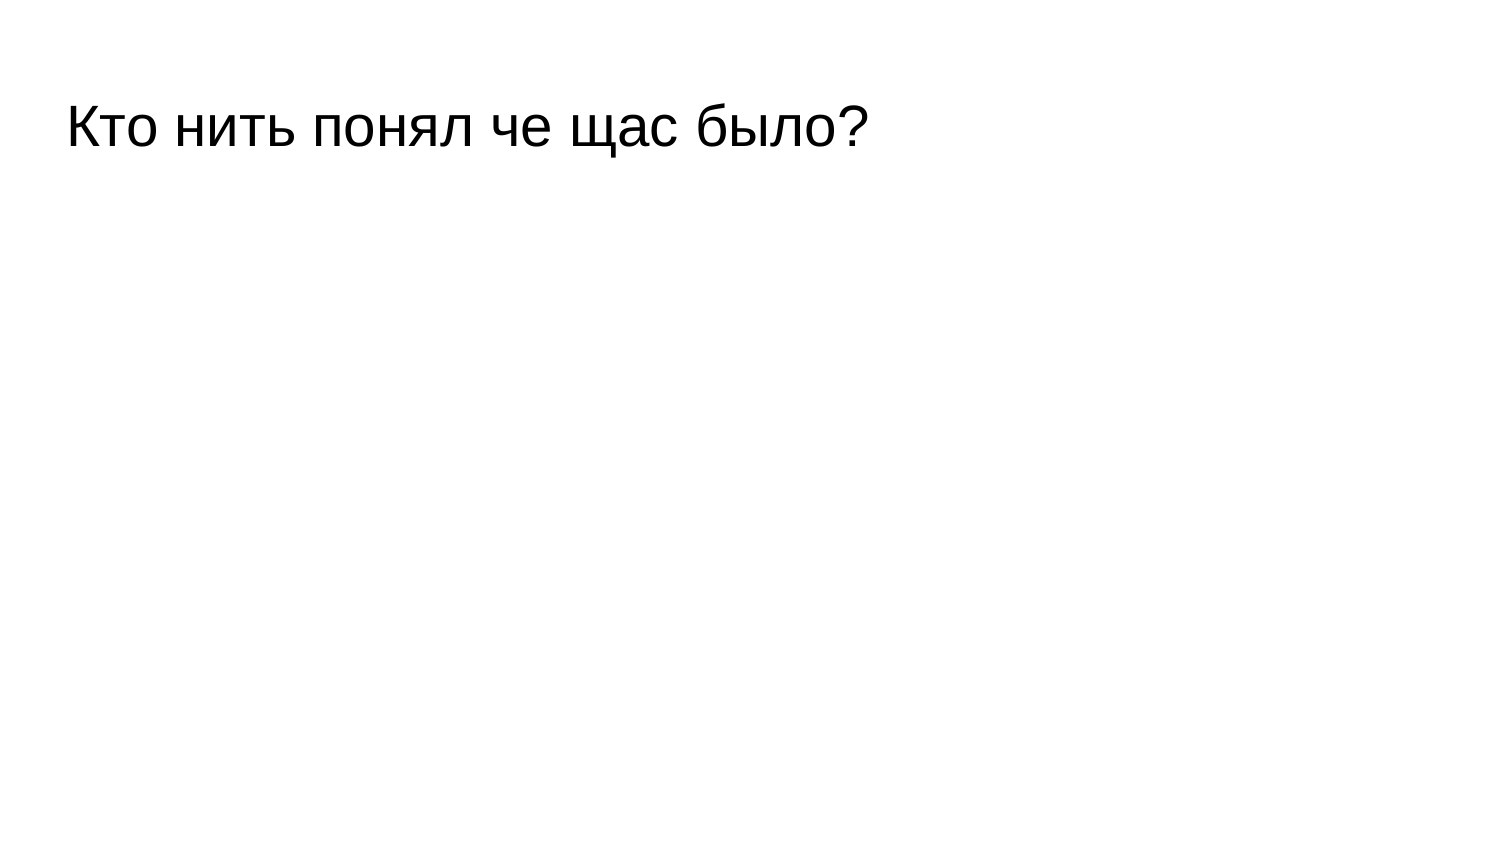

# Кто нить понял че щас было?